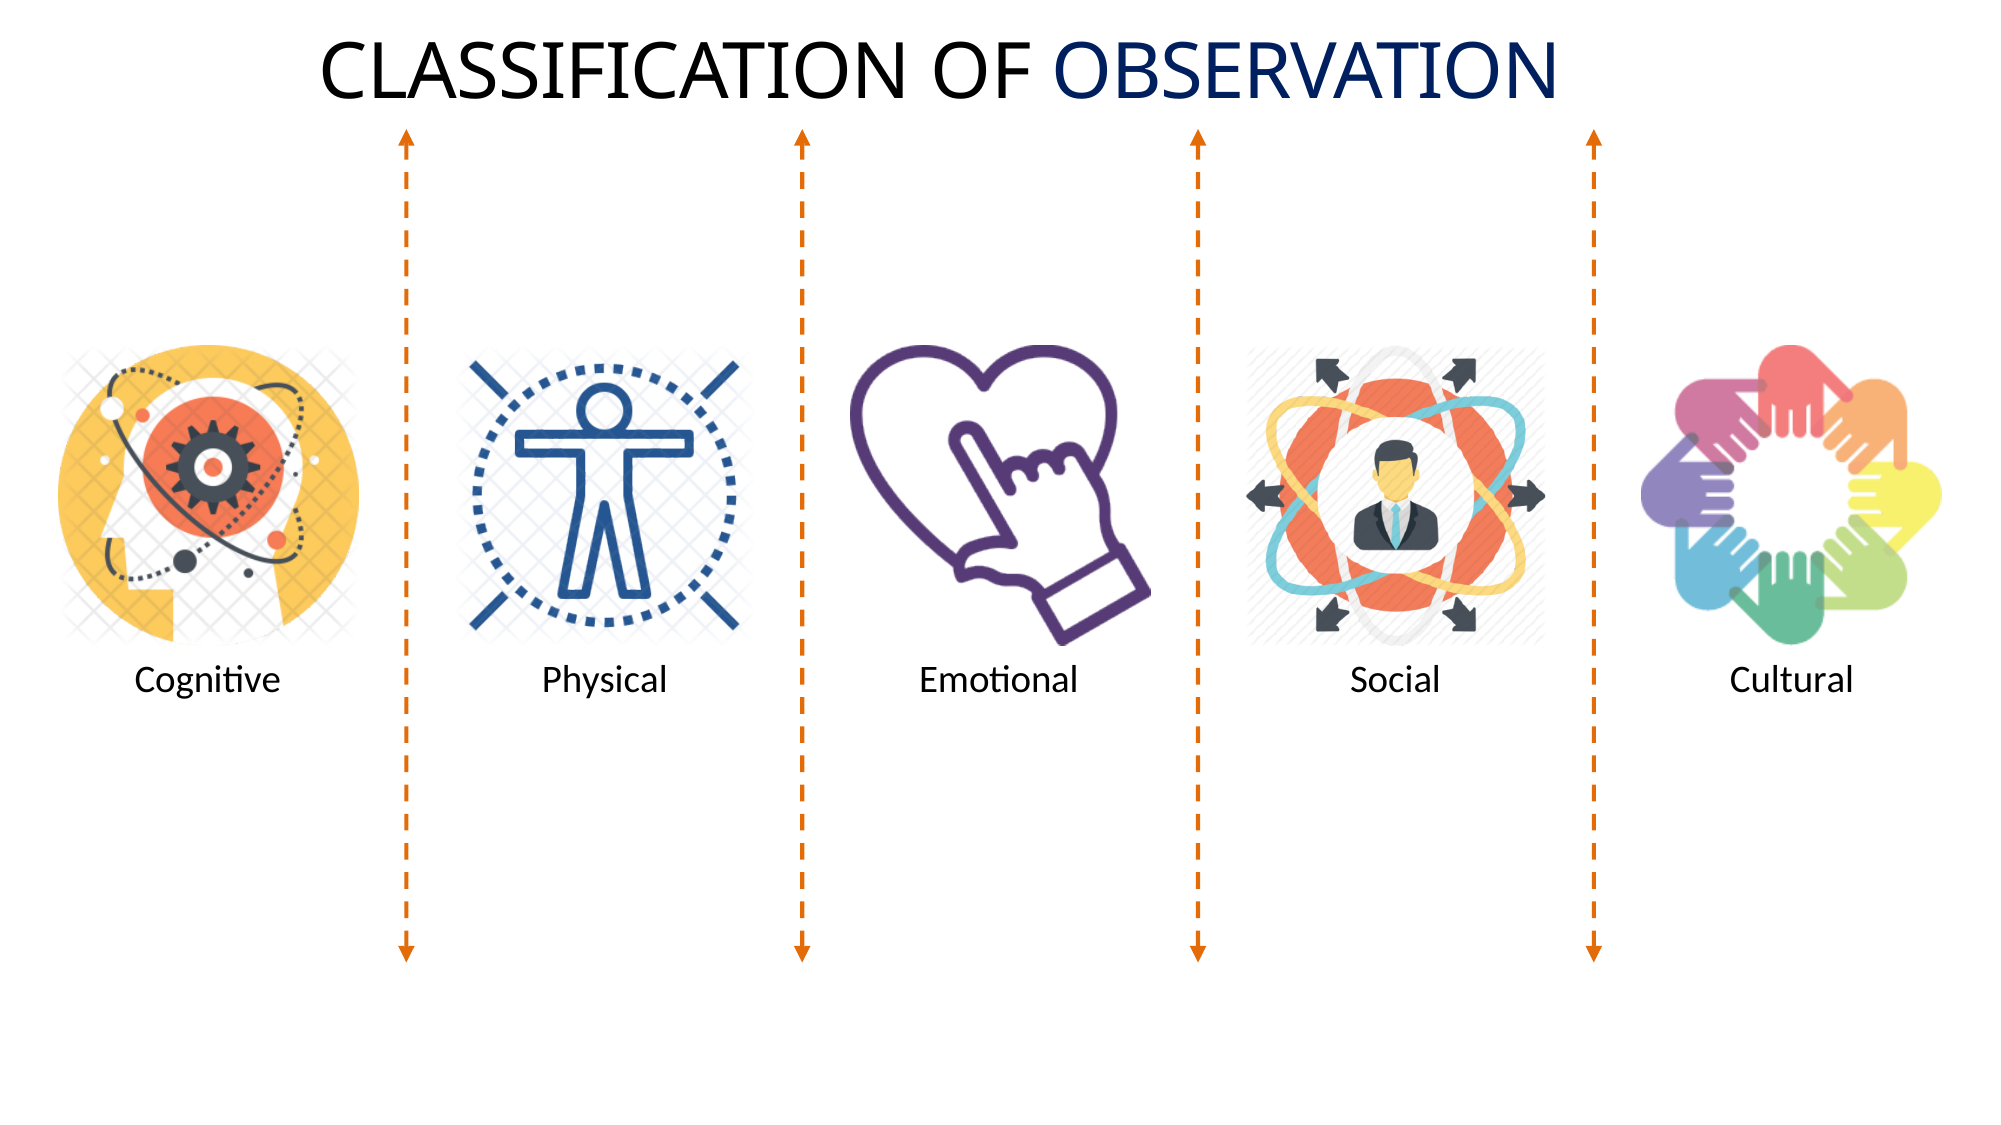

# CLASSIFICATION OF OBSERVATION
Cognitive
Physical
Emotional
Social
Cultural